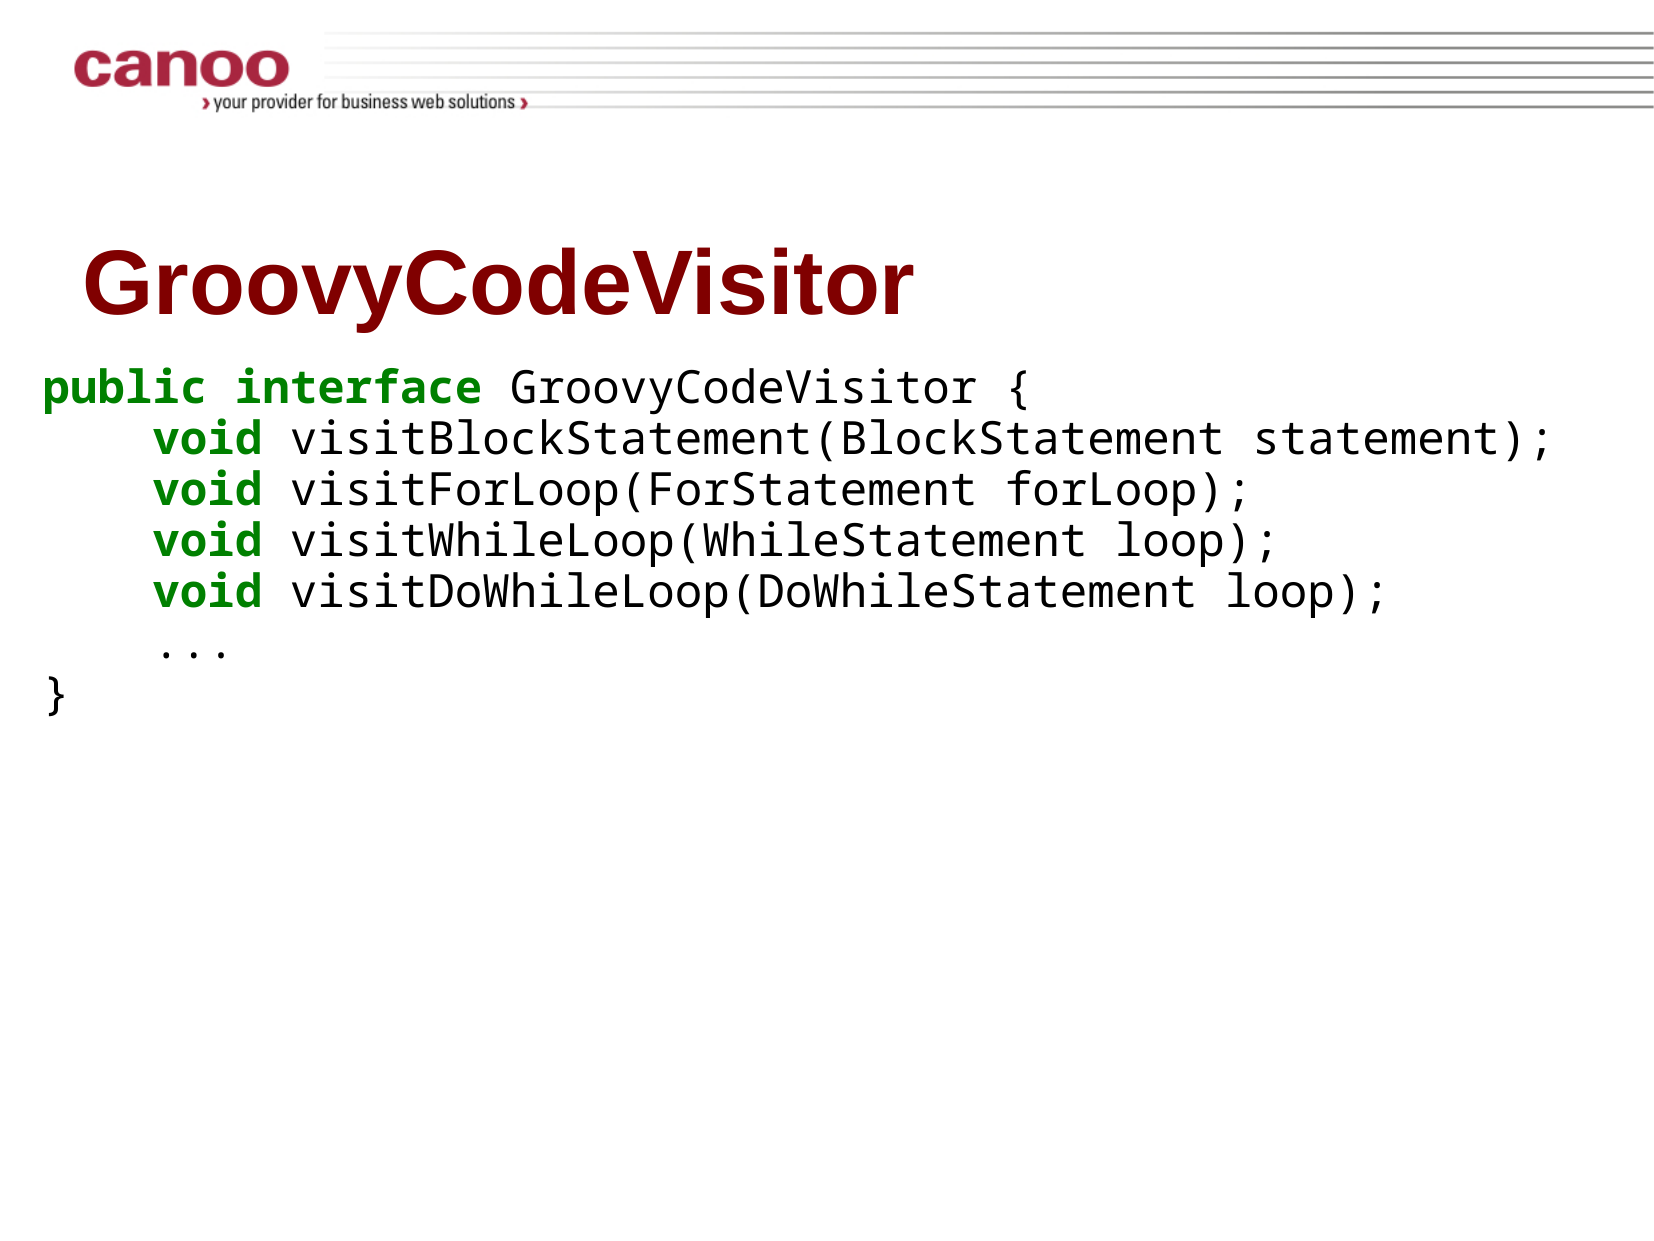

# GroovyCodeVisitor
public interface GroovyCodeVisitor {
 void visitBlockStatement(BlockStatement statement);
 void visitForLoop(ForStatement forLoop);
 void visitWhileLoop(WhileStatement loop);
 void visitDoWhileLoop(DoWhileStatement loop);
 ...
}